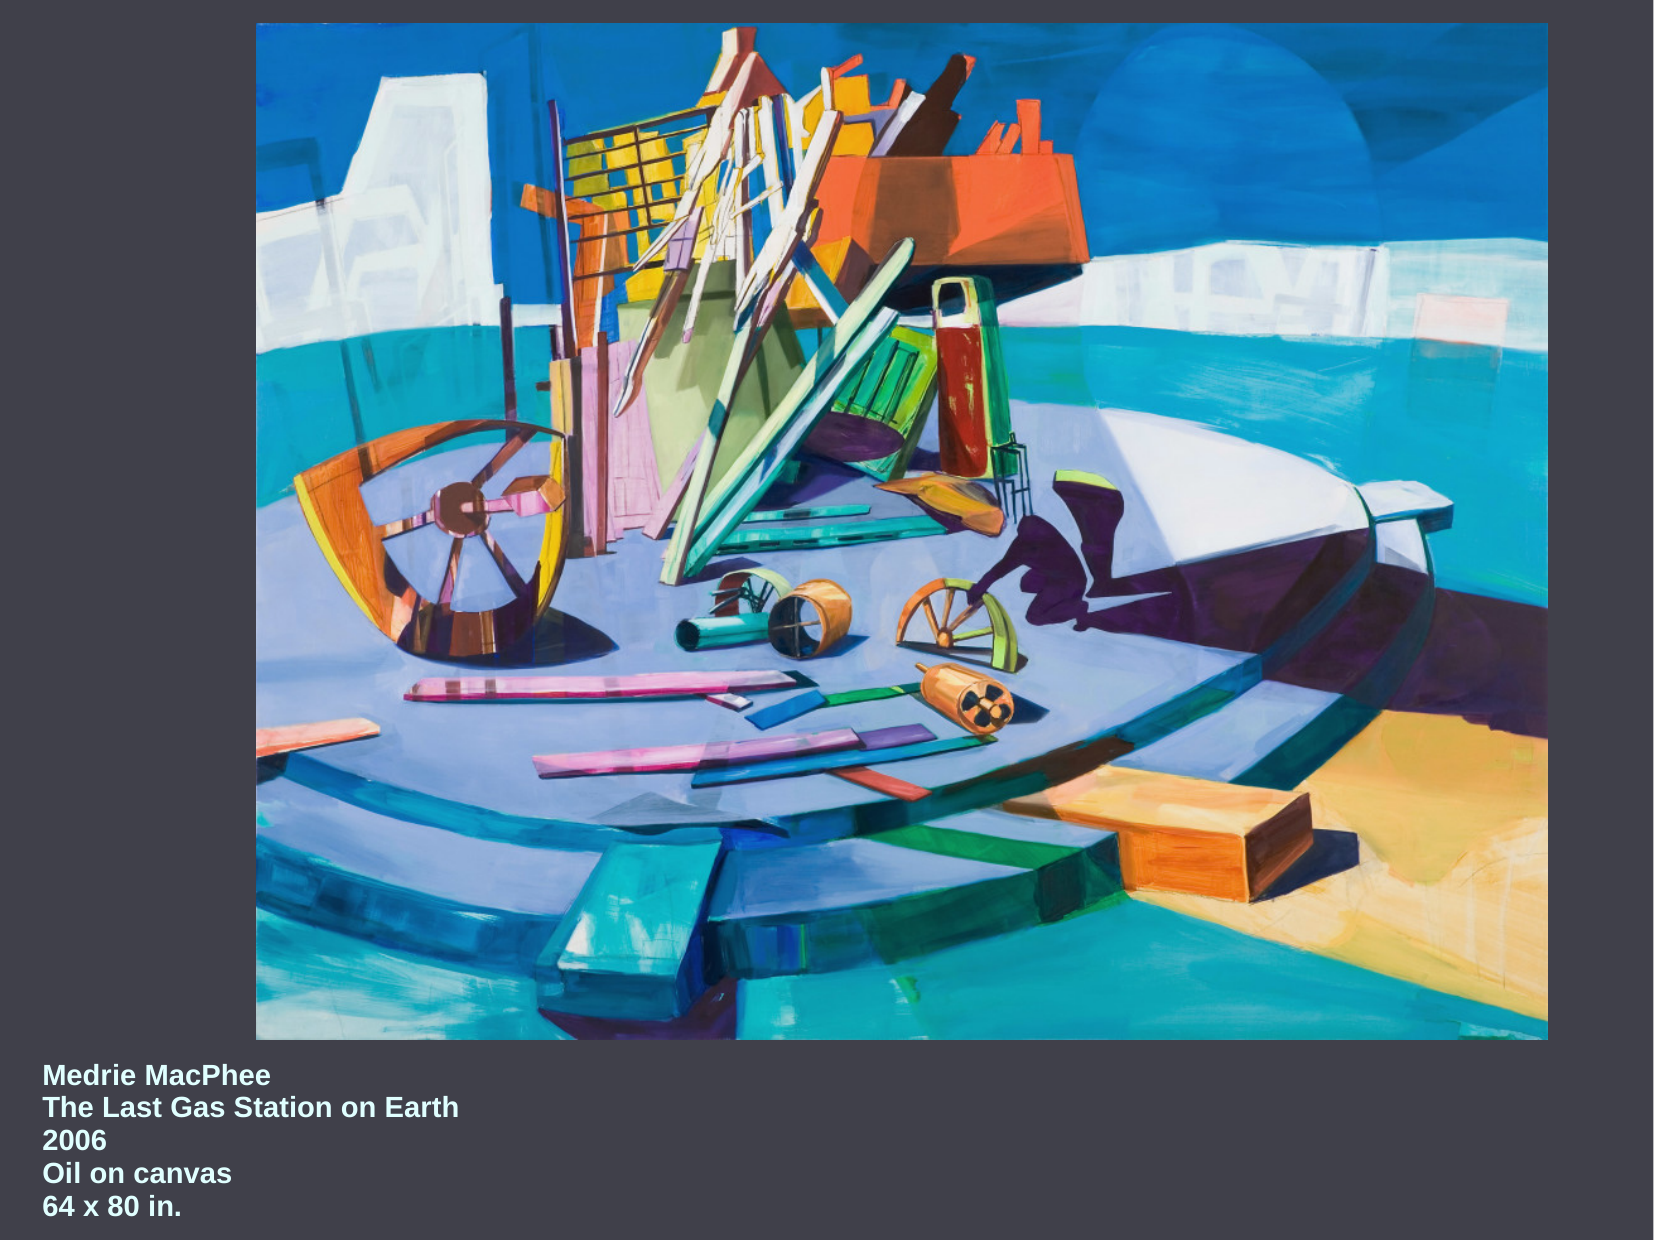

#
Medrie MacPhee
The Last Gas Station on Earth
2006
Oil on canvas
64 x 80 in.